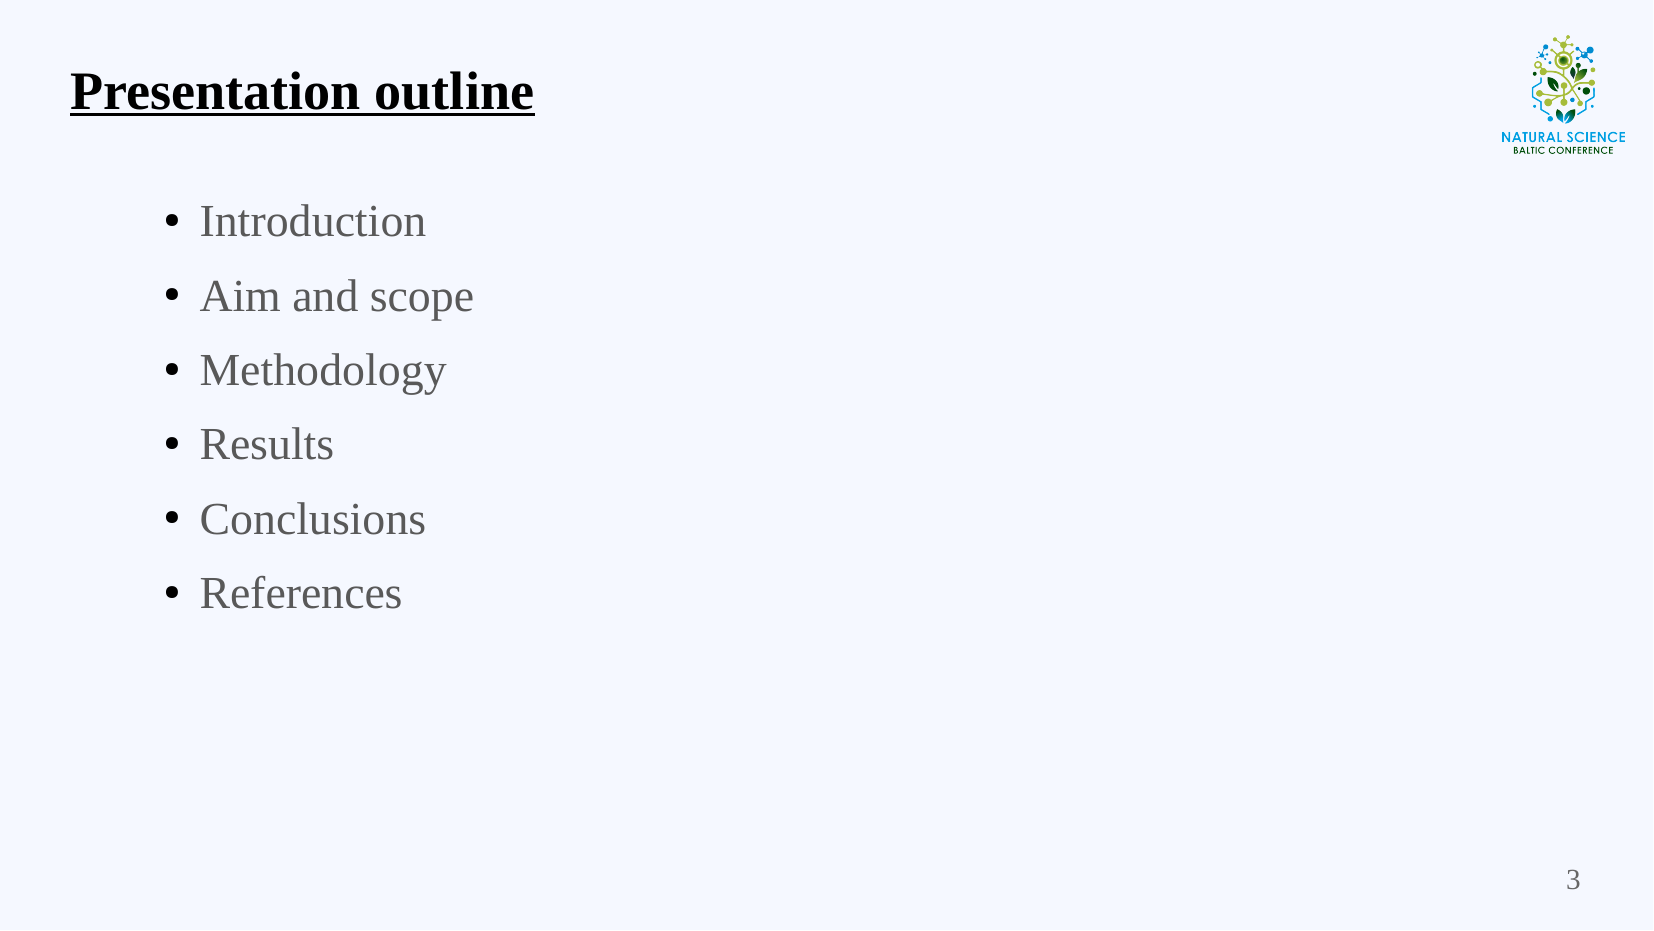

# Presentation outline
Introduction
Aim and scope
Methodology
Results
Conclusions
References